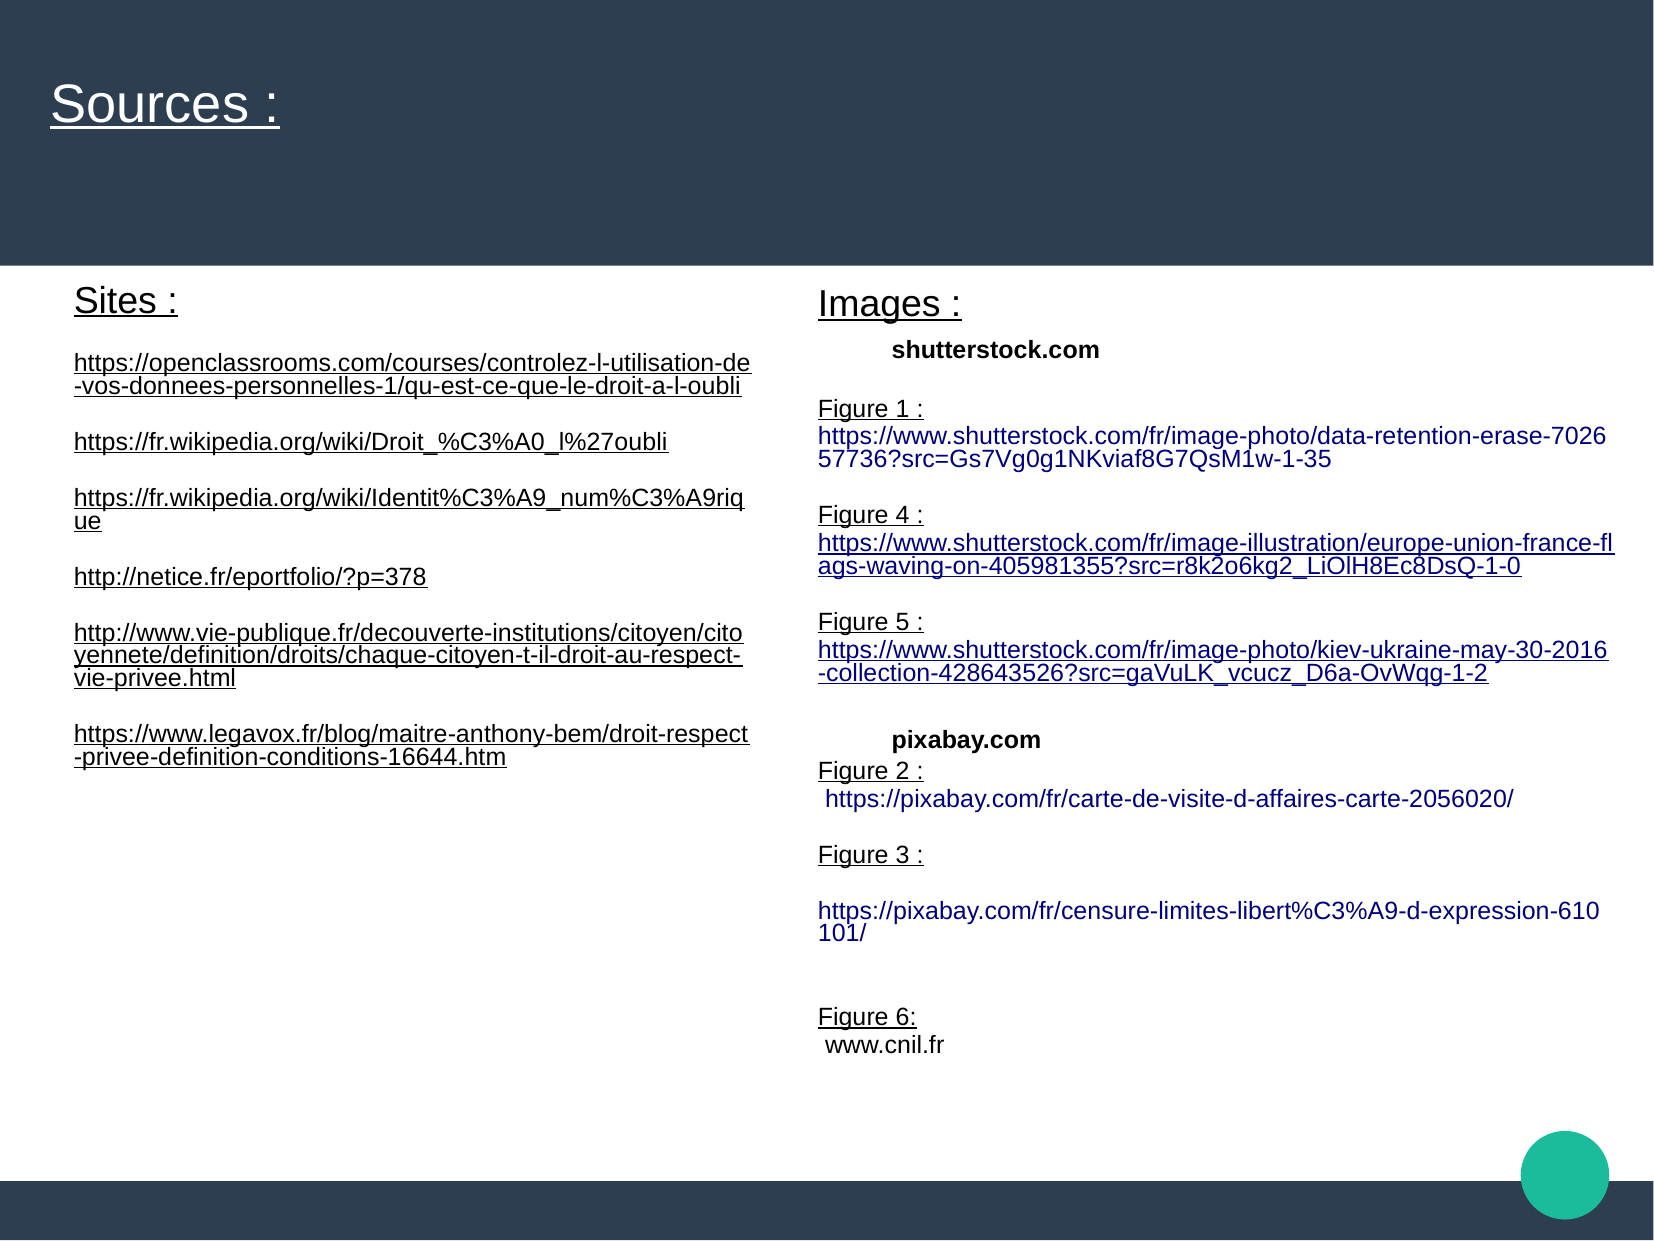

Sources :
Sites :
https://openclassrooms.com/courses/controlez-l-utilisation-de-vos-donnees-personnelles-1/qu-est-ce-que-le-droit-a-l-oubli
https://fr.wikipedia.org/wiki/Droit_%C3%A0_l%27oubli
https://fr.wikipedia.org/wiki/Identit%C3%A9_num%C3%A9rique
http://netice.fr/eportfolio/?p=378
http://www.vie-publique.fr/decouverte-institutions/citoyen/citoyennete/definition/droits/chaque-citoyen-t-il-droit-au-respect-vie-privee.html
https://www.legavox.fr/blog/maitre-anthony-bem/droit-respect-privee-definition-conditions-16644.htm
Images :
	shutterstock.com
Figure 1 : https://www.shutterstock.com/fr/image-photo/data-retention-erase-702657736?src=Gs7Vg0g1NKviaf8G7QsM1w-1-35
Figure 4 :
https://www.shutterstock.com/fr/image-illustration/europe-union-france-flags-waving-on-405981355?src=r8k2o6kg2_LiOlH8Ec8DsQ-1-0
Figure 5 :
https://www.shutterstock.com/fr/image-photo/kiev-ukraine-may-30-2016-collection-428643526?src=gaVuLK_vcucz_D6a-OvWqg-1-2
	pixabay.com
Figure 2 :
 https://pixabay.com/fr/carte-de-visite-d-affaires-carte-2056020/
Figure 3 :
 https://pixabay.com/fr/censure-limites-libert%C3%A9-d-expression-610101/
Figure 6:
 www.cnil.fr